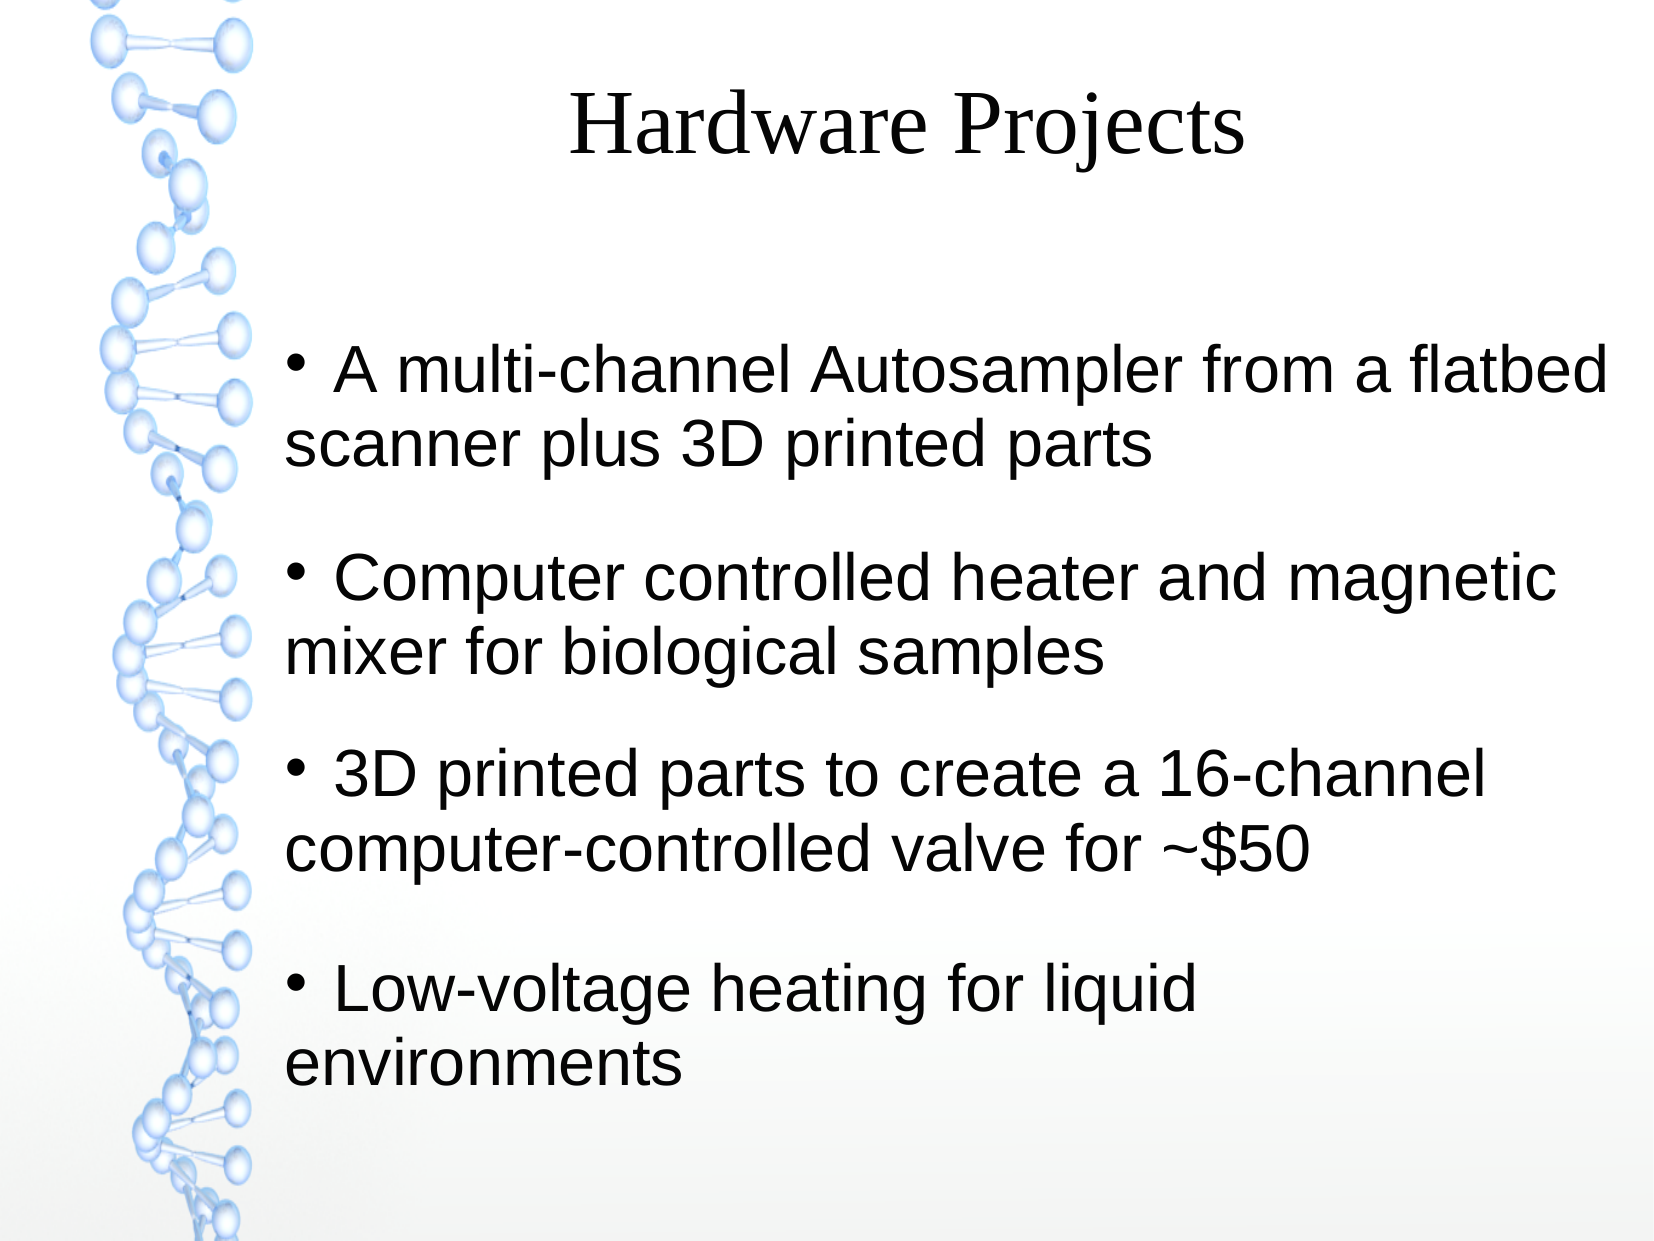

Hardware Projects
 A multi-channel Autosampler from a flatbed scanner plus 3D printed parts
 Computer controlled heater and magnetic mixer for biological samples
 3D printed parts to create a 16-channel computer-controlled valve for ~$50
 Low-voltage heating for liquid environments